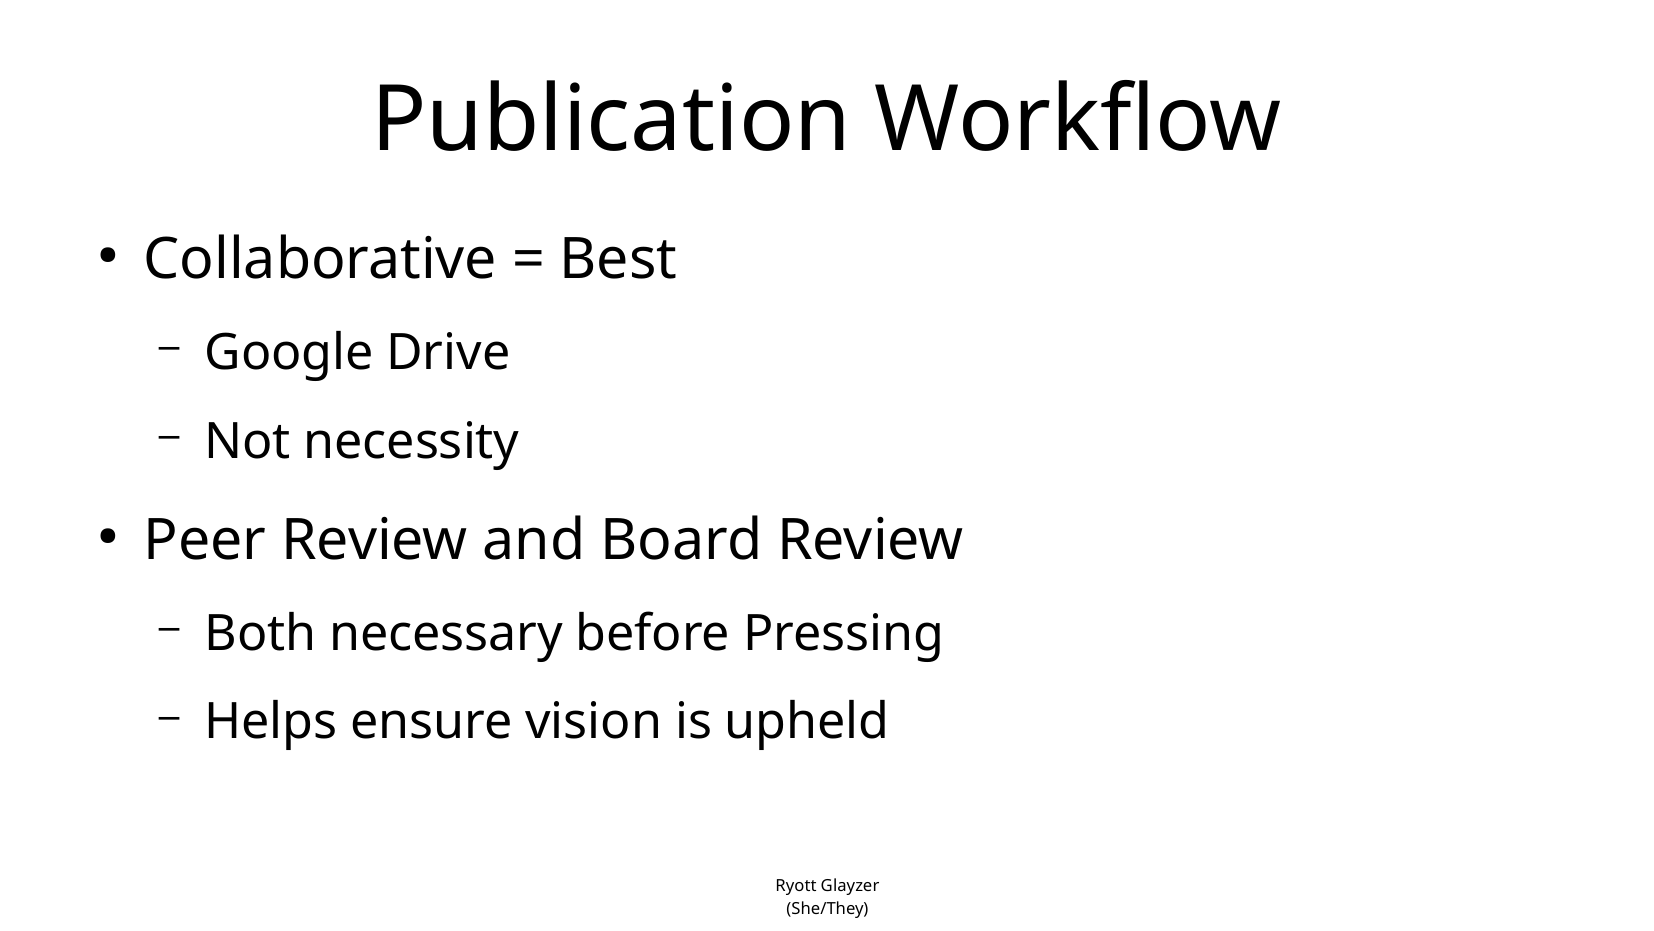

# Publication Workflow
Collaborative = Best
Google Drive
Not necessity
Peer Review and Board Review
Both necessary before Pressing
Helps ensure vision is upheld